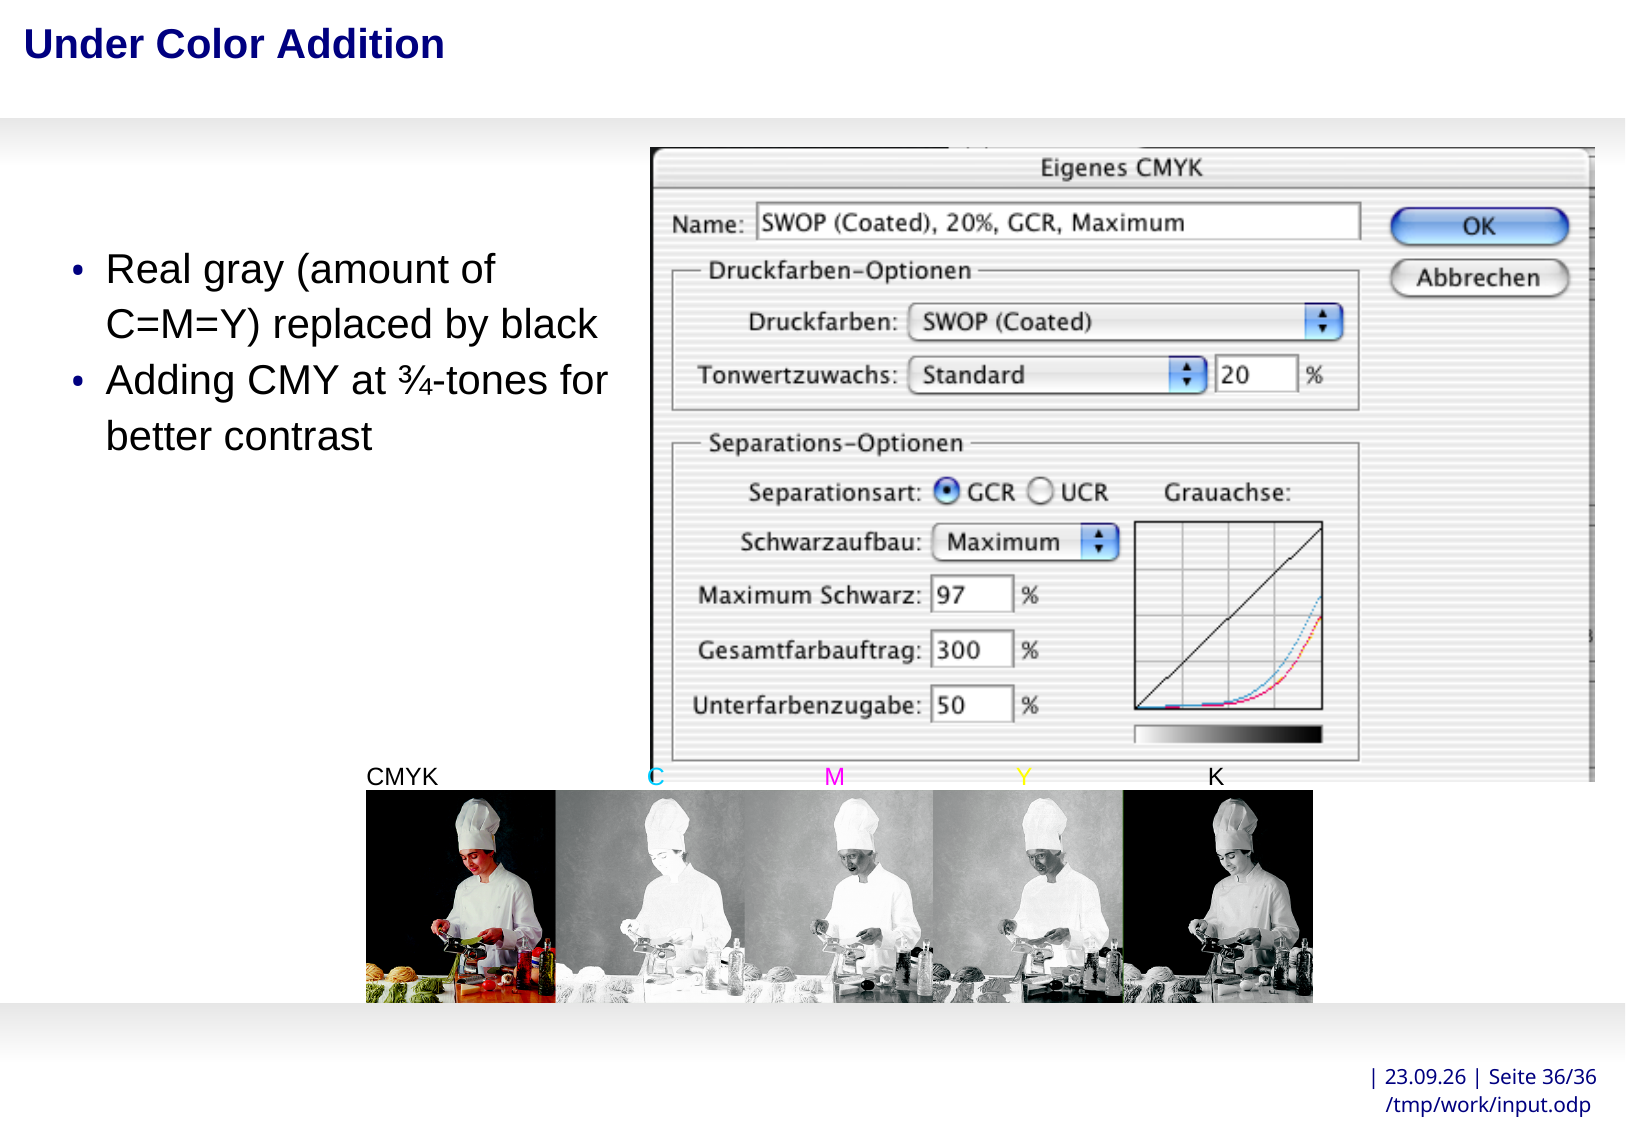

# Under Color Addition
Real gray (amount of C=M=Y) replaced by black
Adding CMY at ¾-tones for better contrast
CMYK
C
M
Y
K